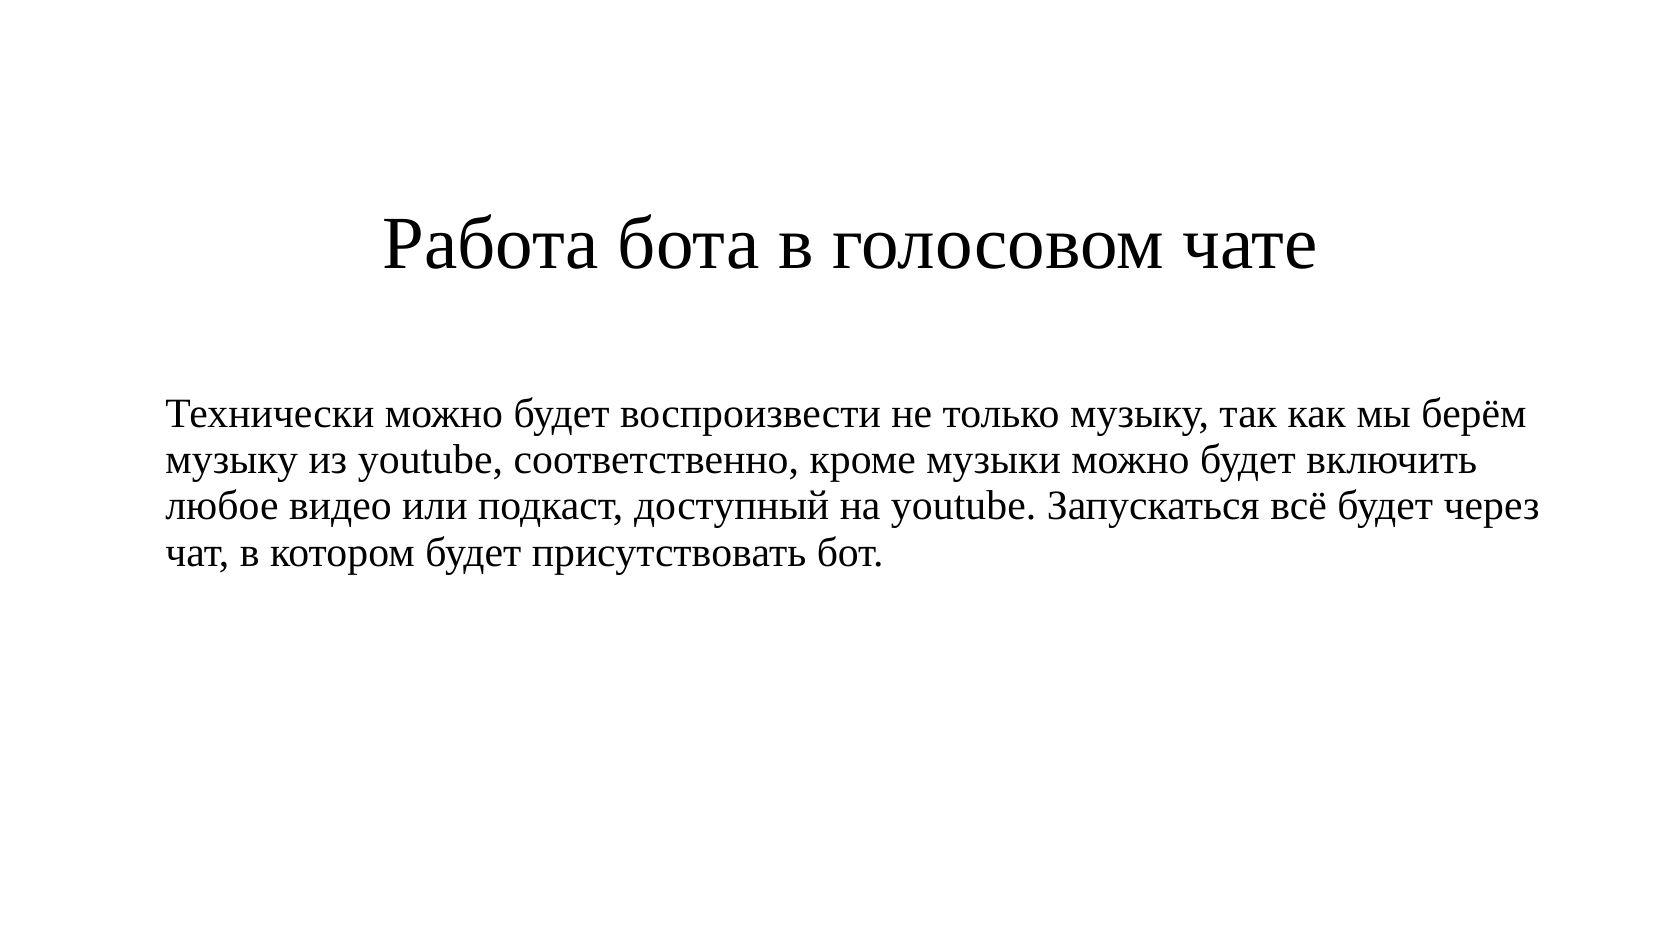

# Работа бота в голосовом чате
Технически можно будет воспроизвести не только музыку, так как мы берём музыку из youtube, соответственно, кроме музыки можно будет включить любое видео или подкаст, доступный на youtube. Запускаться всё будет через чат, в котором будет присутствовать бот.